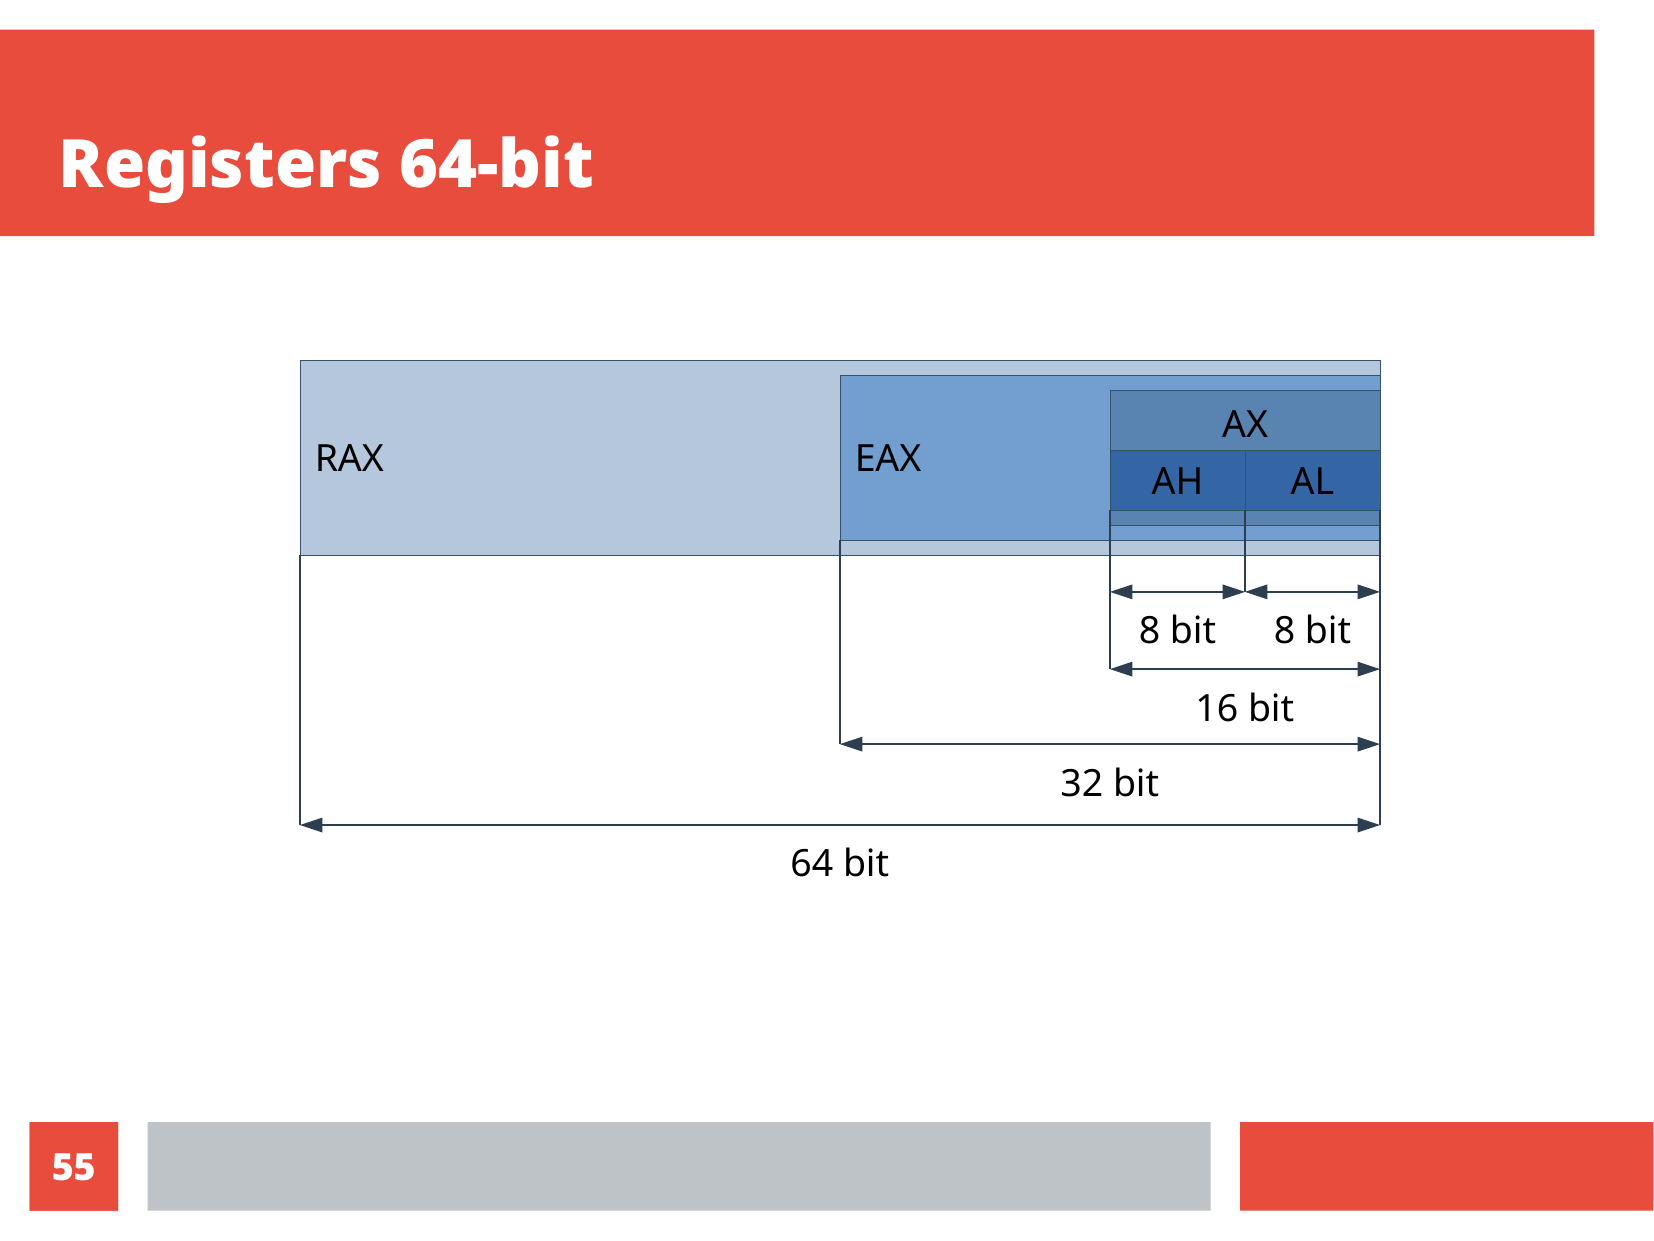

# Registers 64-bit
RAX
EAX
AX
AH
AL
8 bit
8 bit
16 bit
32 bit
64 bit
55